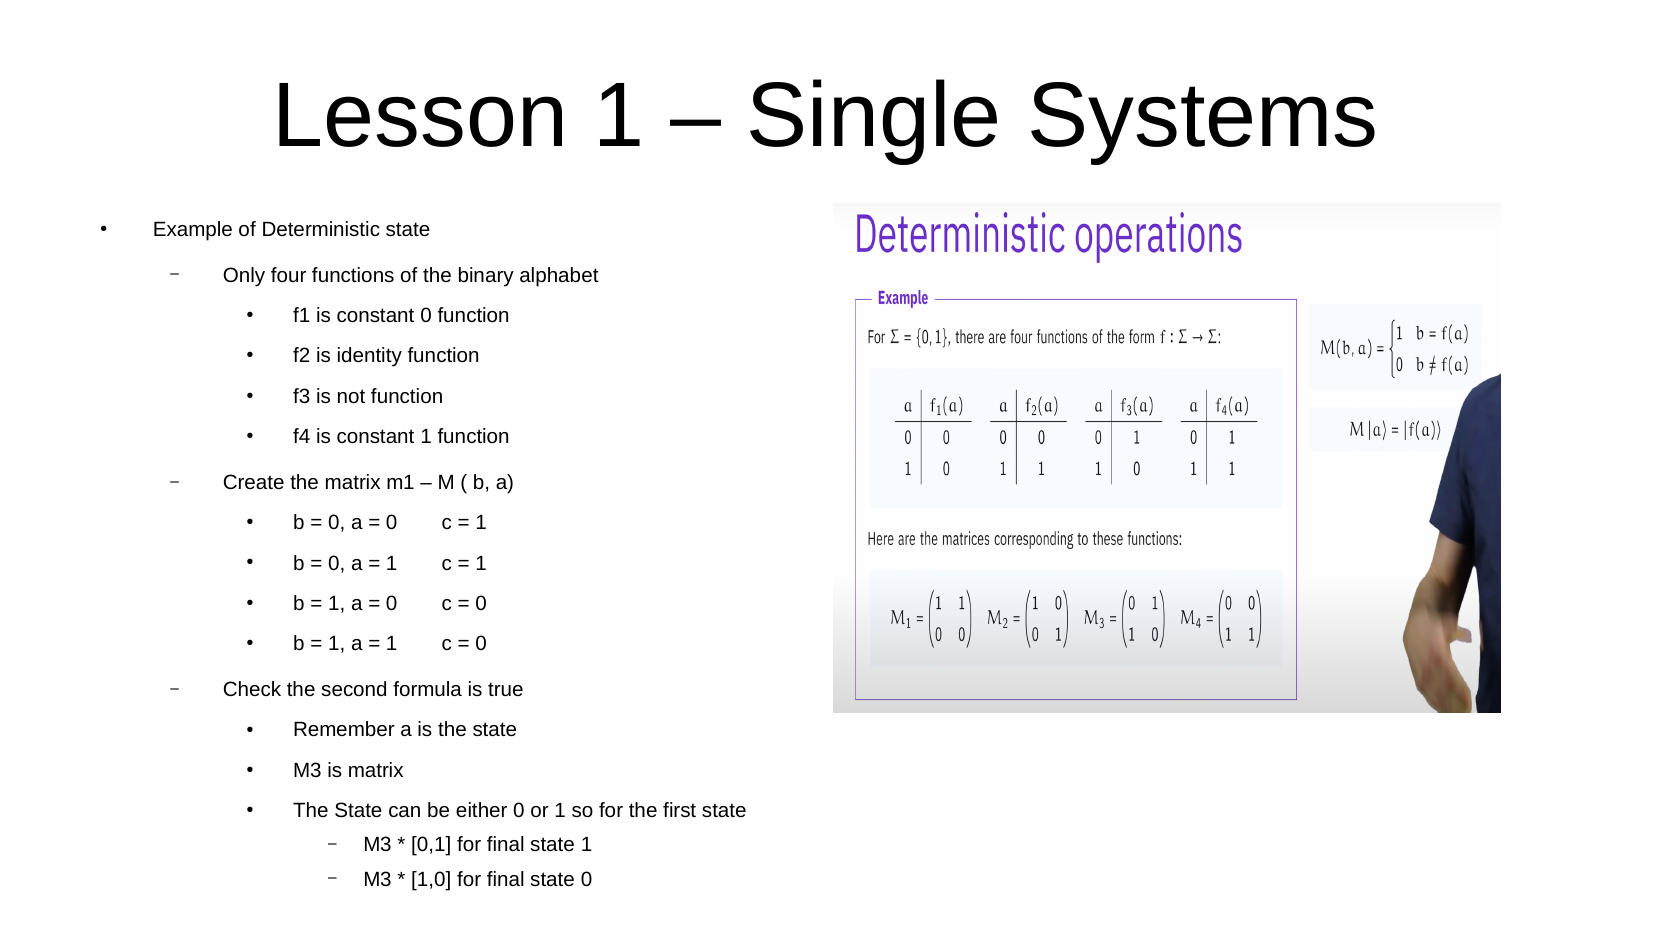

# Lesson 1 – Single Systems
Example of Deterministic state
Only four functions of the binary alphabet
f1 is constant 0 function
f2 is identity function
f3 is not function
f4 is constant 1 function
Create the matrix m1 – M ( b, a)
b = 0, a = 0	c = 1
b = 0, a = 1	c = 1
b = 1, a = 0	c = 0
b = 1, a = 1 	c = 0
Check the second formula is true
Remember a is the state
M3 is matrix
The State can be either 0 or 1 so for the first state
M3 * [0,1] for final state 1
M3 * [1,0] for final state 0